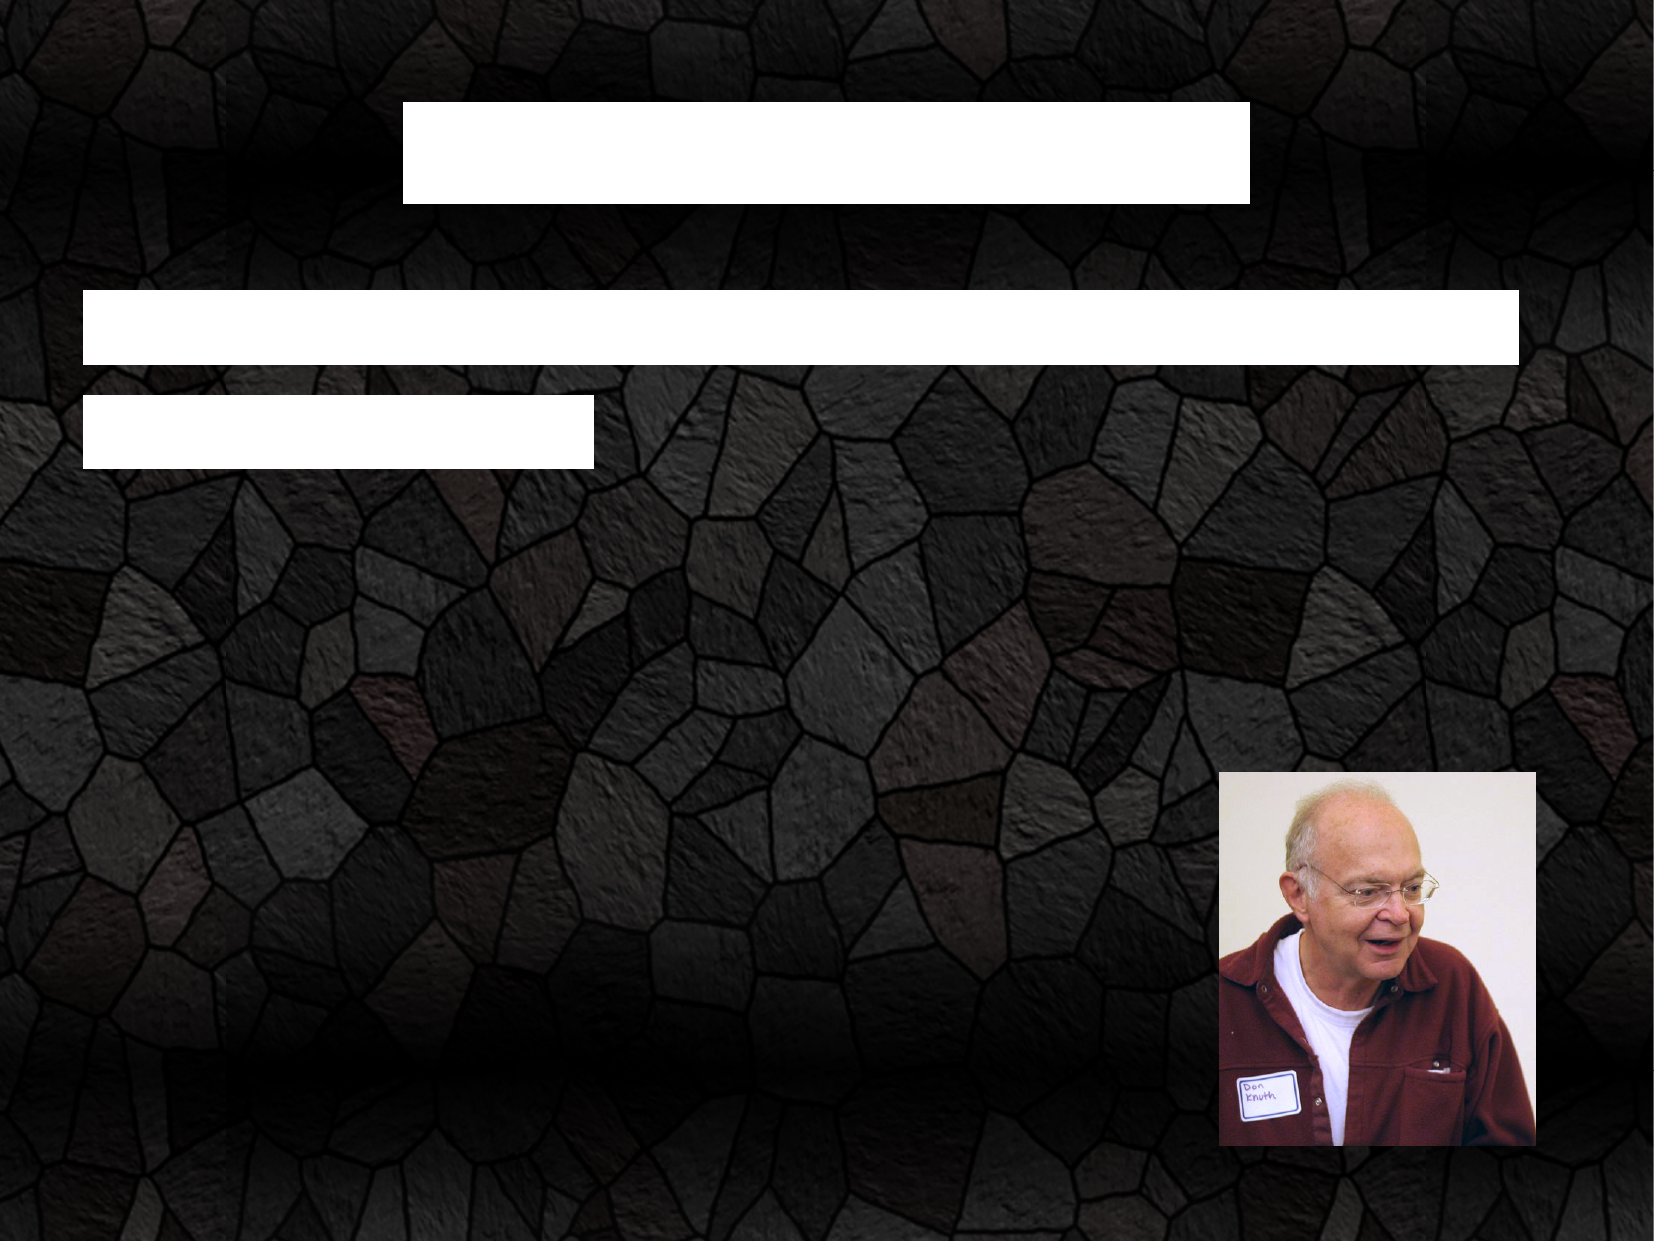

# Optimización Django
La optimización prematura es la raiz de todo mal
 -- Donald knuth_